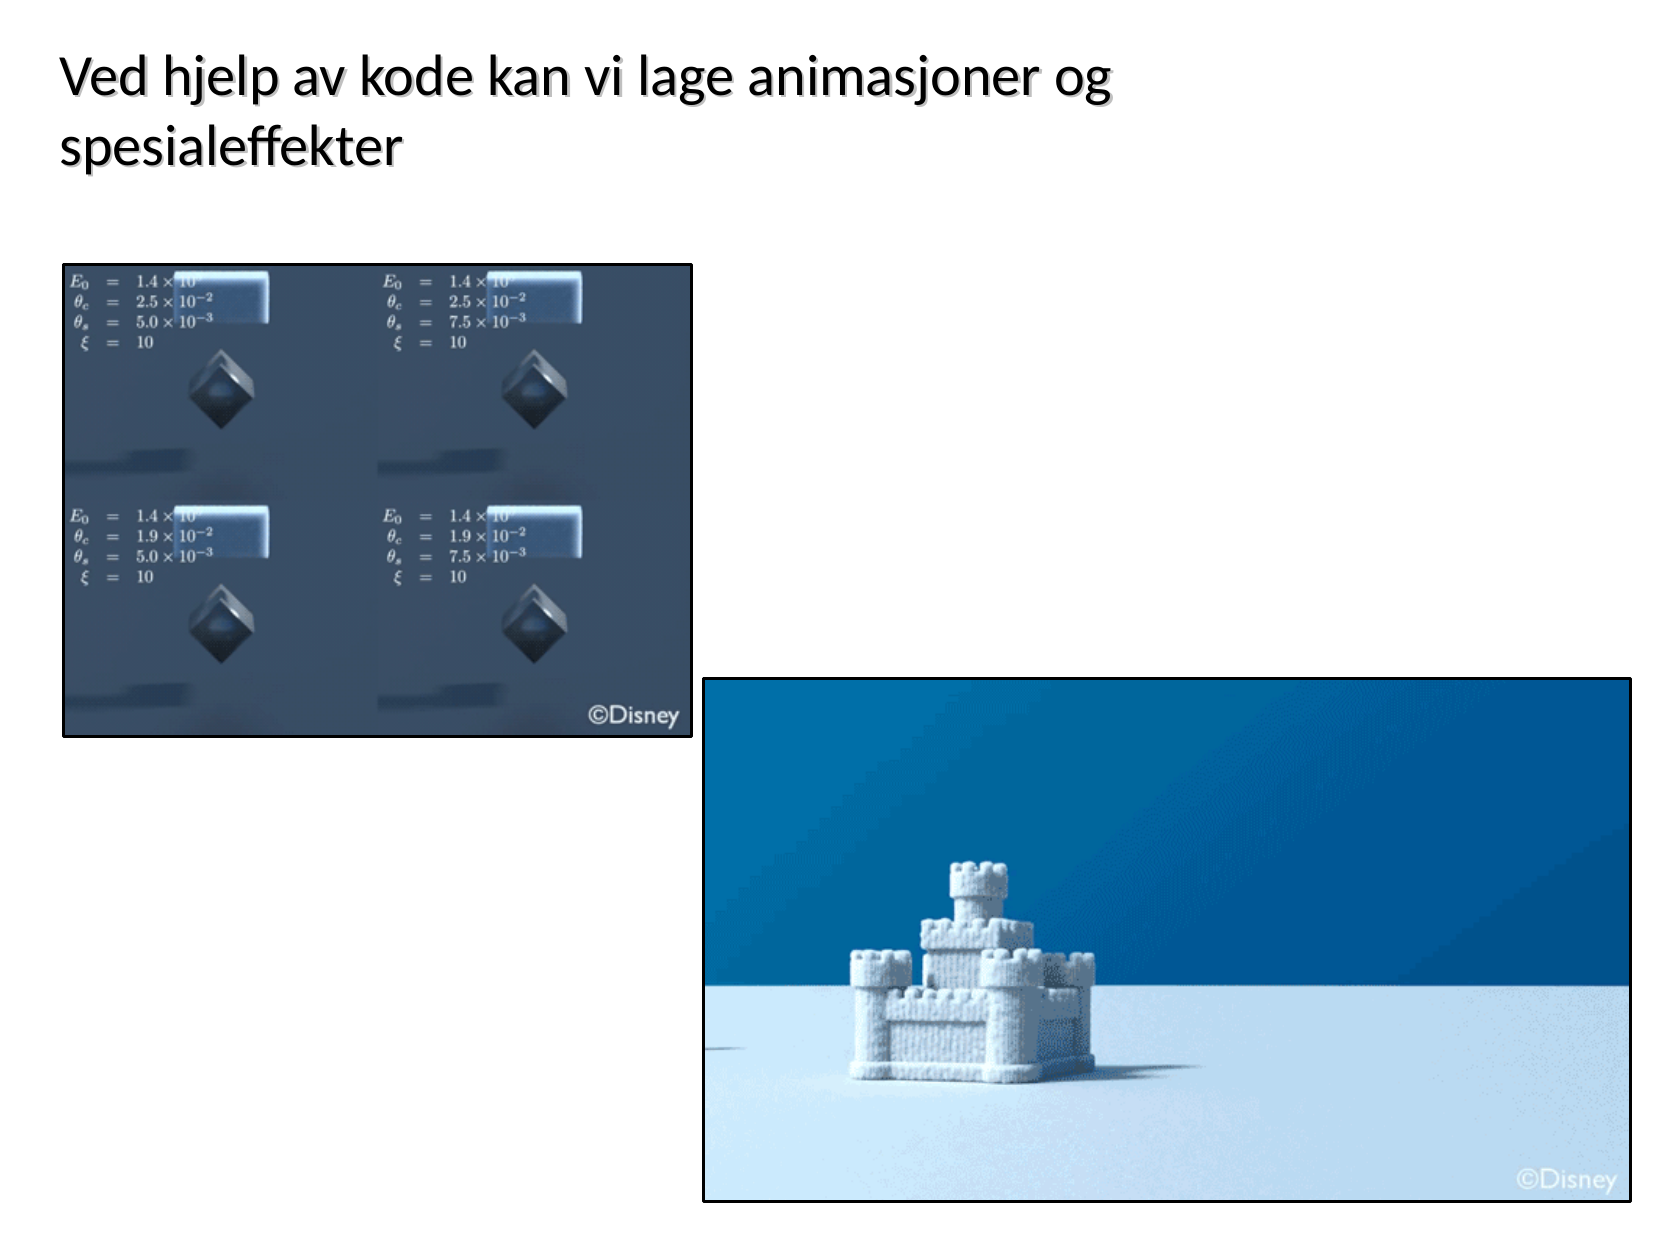

Ved hjelp av kode kan vi lage animasjoner og spesialeffekter